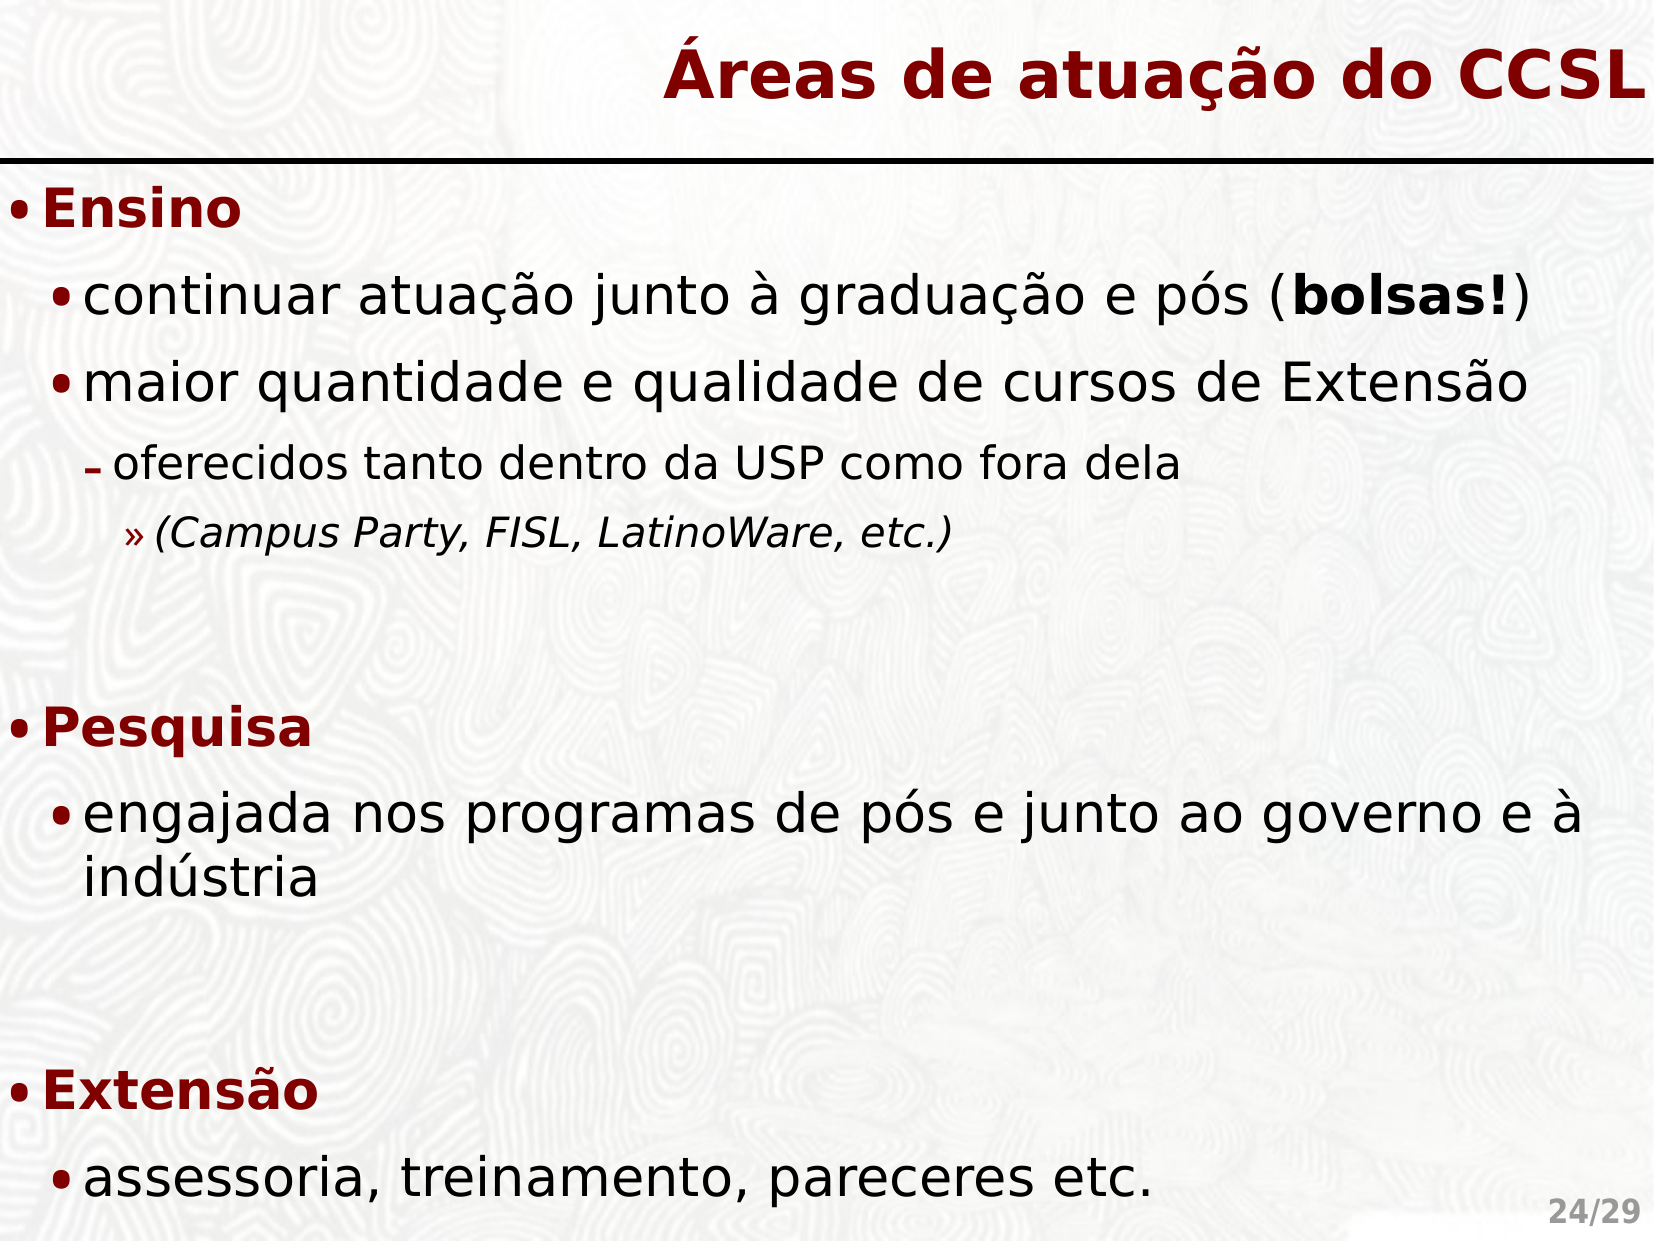

# Áreas de atuação do CCSL
Ensino
continuar atuação junto à graduação e pós (bolsas!)
maior quantidade e qualidade de cursos de Extensão
oferecidos tanto dentro da USP como fora dela
(Campus Party, FISL, LatinoWare, etc.)
Pesquisa
engajada nos programas de pós e junto ao governo e à indústria
Extensão
assessoria, treinamento, pareceres etc.
24